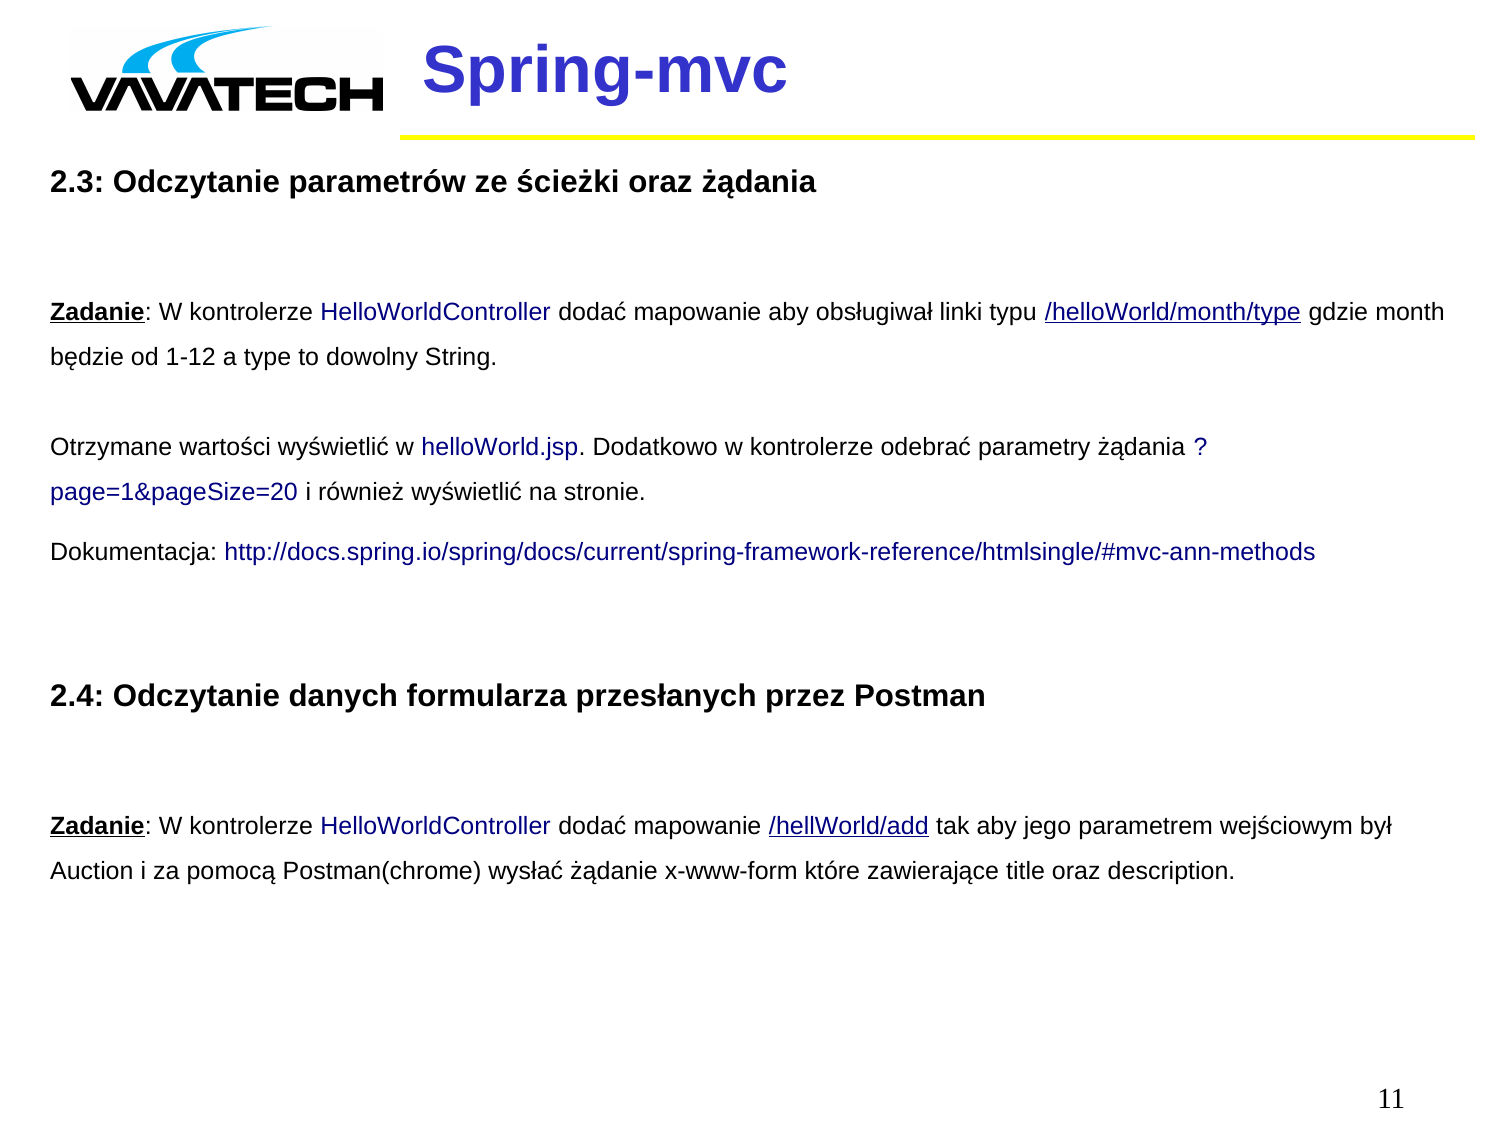

# Spring-mvc
2.3: Odczytanie parametrów ze ścieżki oraz żądania
Zadanie: W kontrolerze HelloWorldController dodać mapowanie aby obsługiwał linki typu /helloWorld/month/type gdzie month będzie od 1-12 a type to dowolny String.
Otrzymane wartości wyświetlić w helloWorld.jsp. Dodatkowo w kontrolerze odebrać parametry żądania ?page=1&pageSize=20 i również wyświetlić na stronie.
Dokumentacja: http://docs.spring.io/spring/docs/current/spring-framework-reference/htmlsingle/#mvc-ann-methods
2.4: Odczytanie danych formularza przesłanych przez Postman
Zadanie: W kontrolerze HelloWorldController dodać mapowanie /hellWorld/add tak aby jego parametrem wejściowym był Auction i za pomocą Postman(chrome) wysłać żądanie x-www-form które zawierające title oraz description.
11